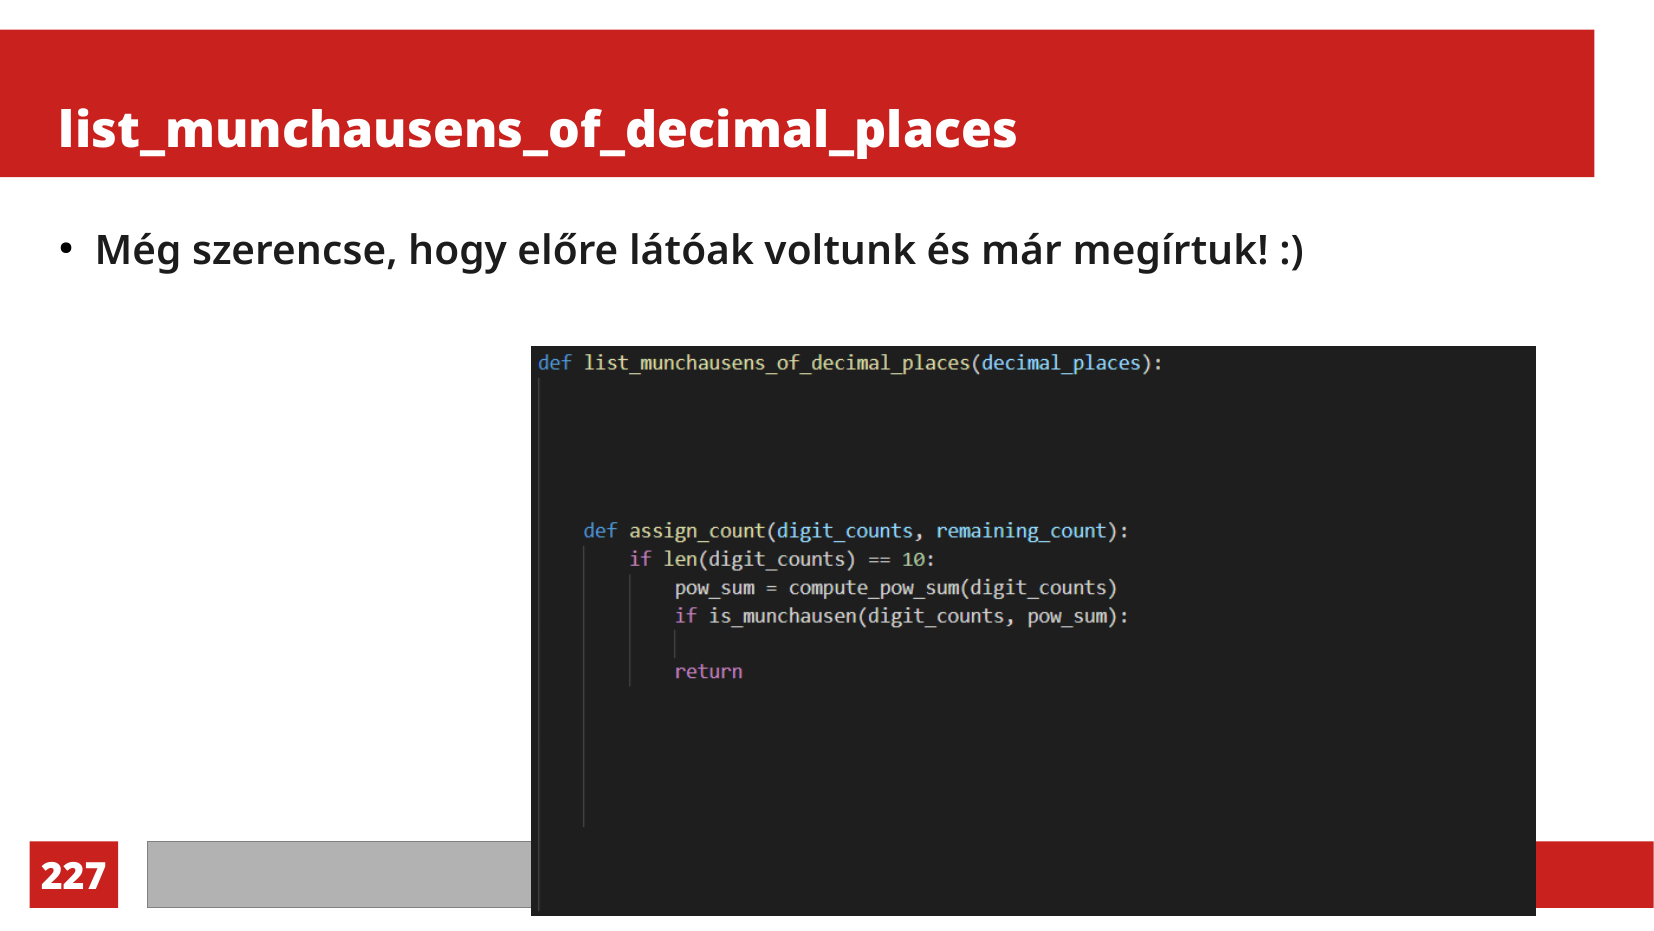

# list_munchausens_of_decimal_places
Még szerencse, hogy előre látóak voltunk és már megírtuk! :)
227